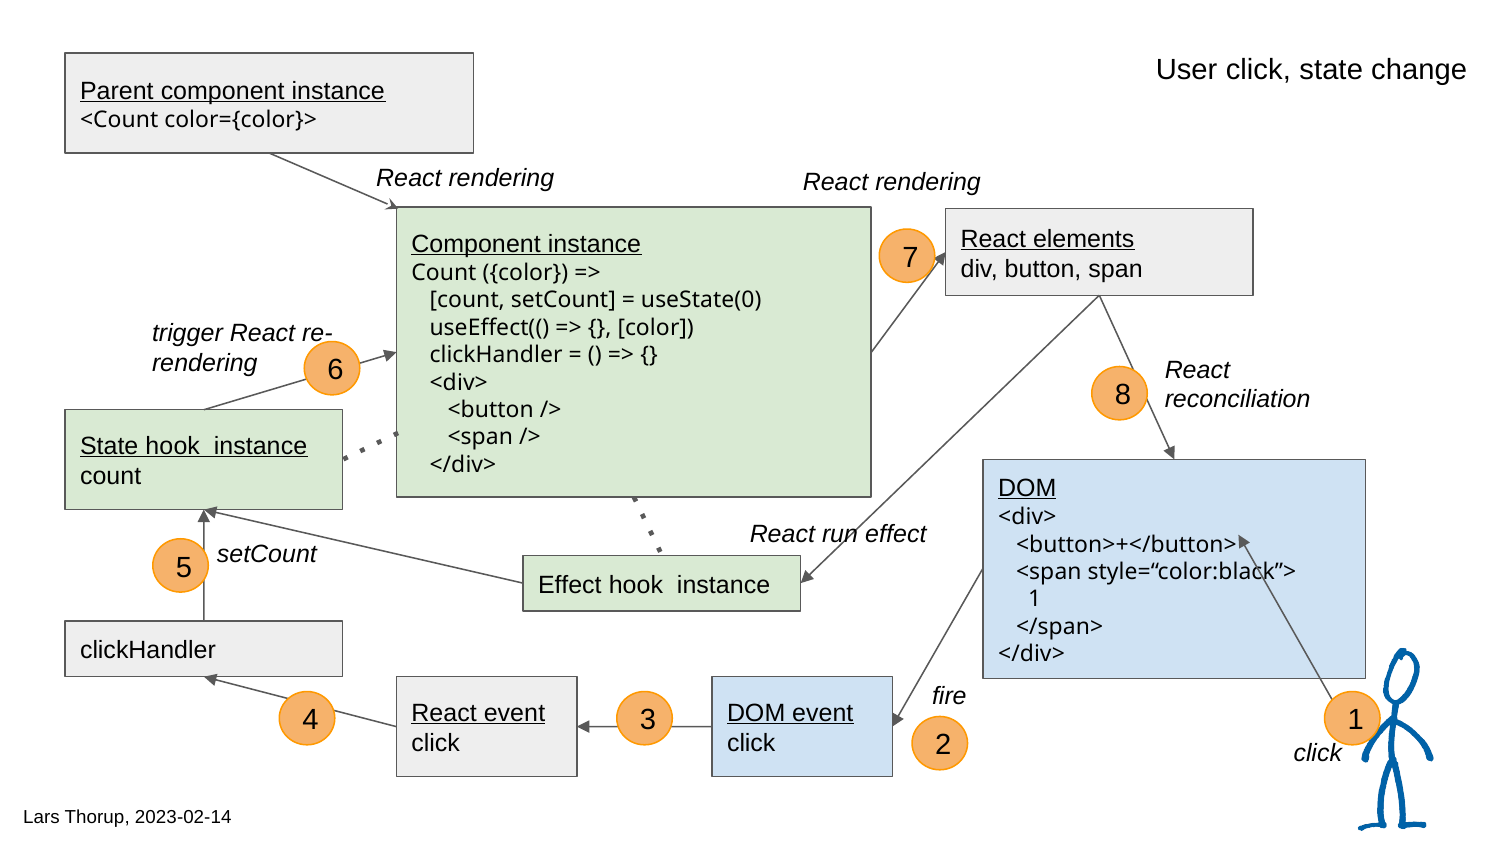

User click, state change
Parent component instance
<Count color={color}>
React rendering
React rendering
Component instance
Count ({color}) =>
 [count, setCount] = useState(0)
 useEffect(() => {}, [color])
 clickHandler = () => {}
 <div>
 <button />
 <span />
 </div>
React elements
div, button, span
7
trigger React re-rendering
React reconciliation
6
8
State hook instance
count
DOM
<div>
 <button>+</button>
 <span style=“color:black”>
 1
 </span>
</div>
React run effect
setCount
5
Effect hook instance
clickHandler
fire
React event
click
DOM event
click
4
3
1
2
click
Lars Thorup, 2023-02-14